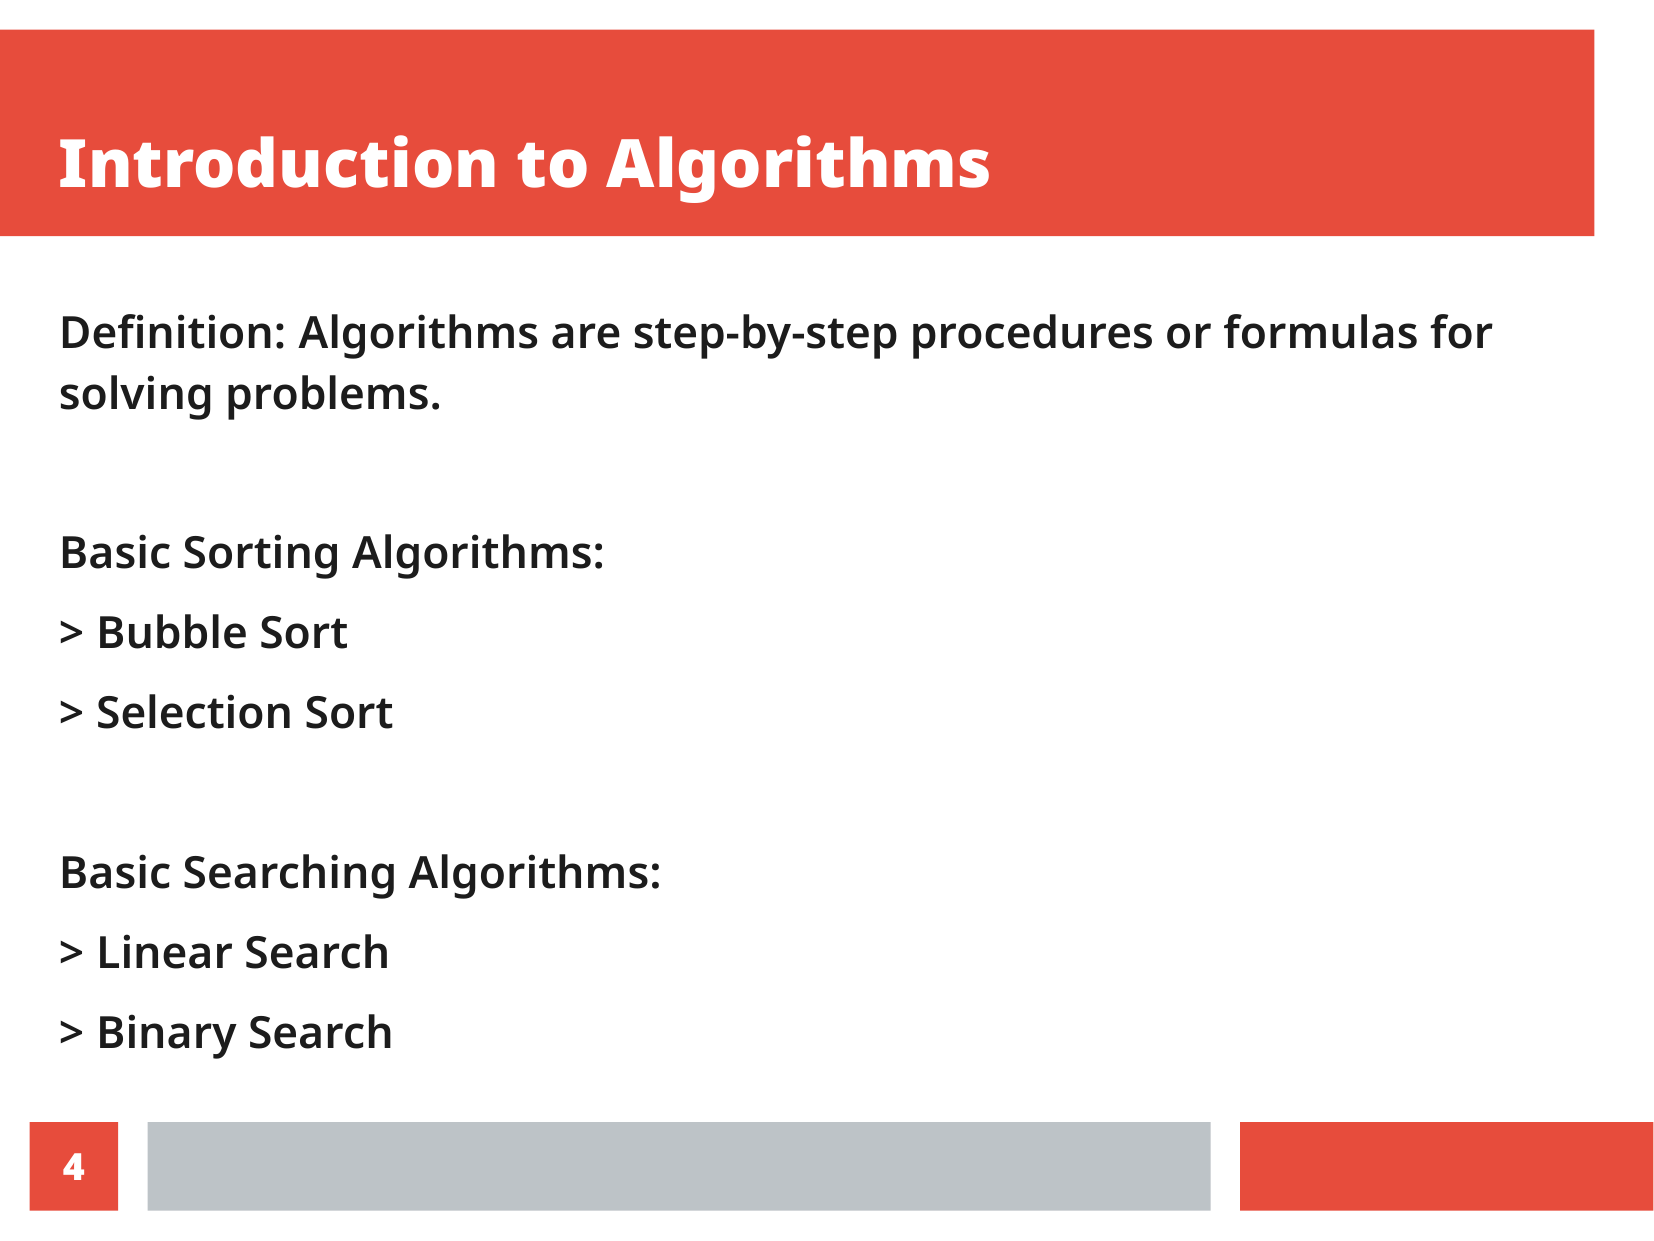

# Introduction to Algorithms
Definition: Algorithms are step-by-step procedures or formulas for solving problems.
Basic Sorting Algorithms:
> Bubble Sort
> Selection Sort
Basic Searching Algorithms:
> Linear Search
> Binary Search
4